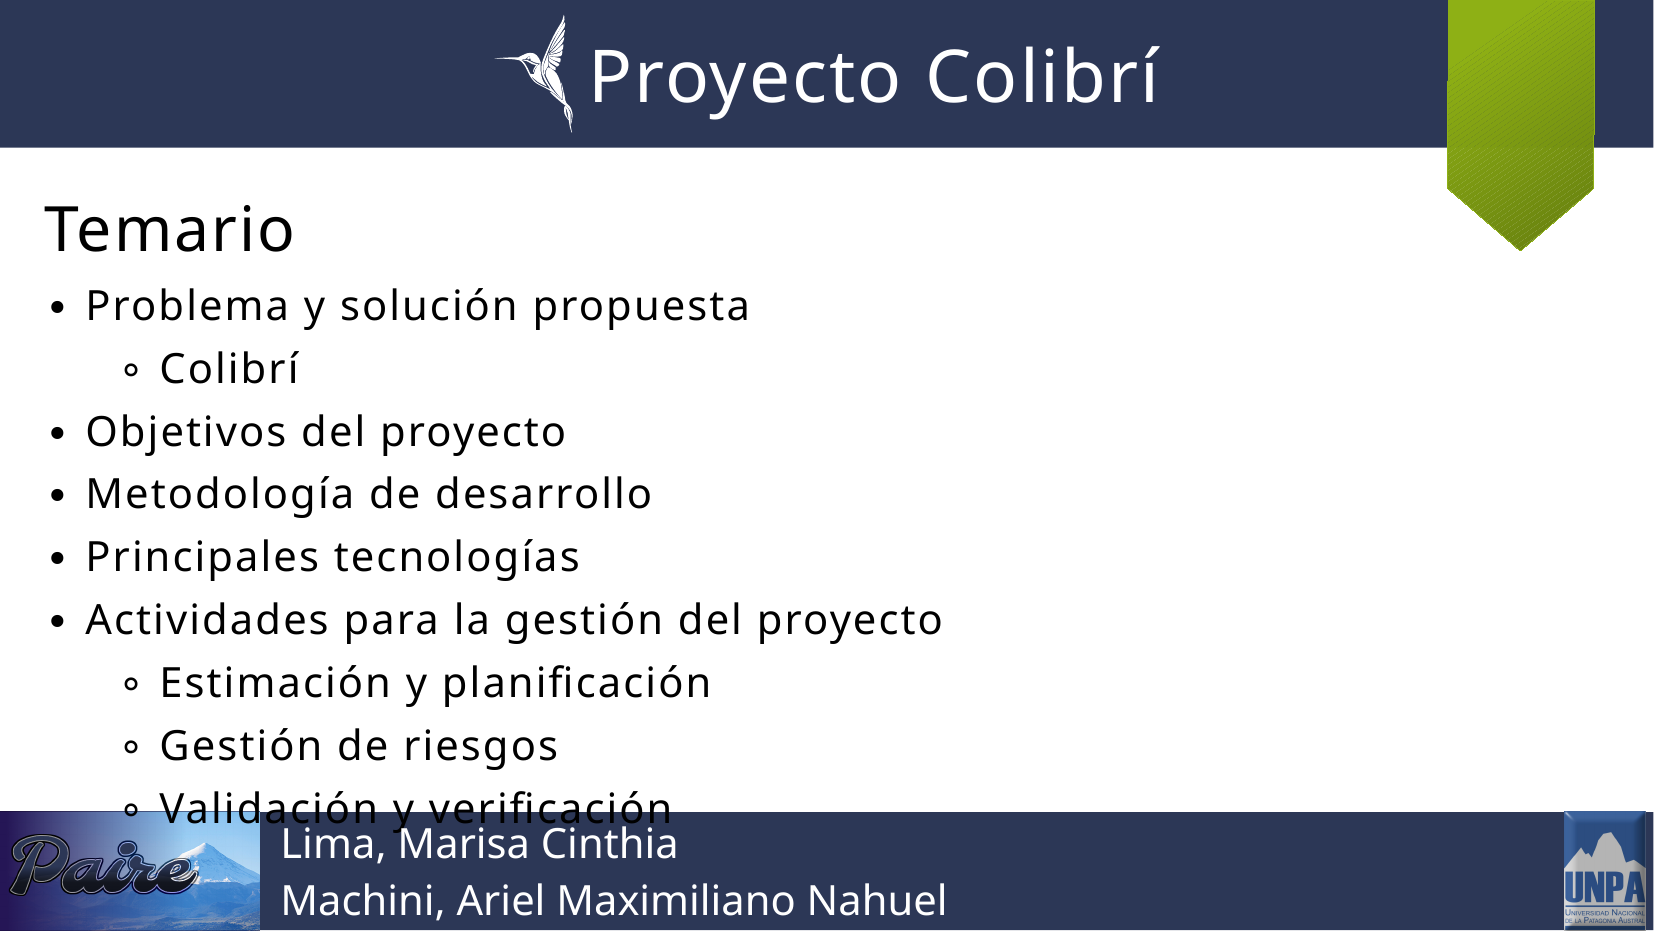

Proyecto Colibrí
Temario
∙ Problema y solución propuesta
	∘ Colibrí
∙ Objetivos del proyecto
∙ Metodología de desarrollo
∙ Principales tecnologías
∙ Actividades para la gestión del proyecto
	∘ Estimación y planificación
	∘ Gestión de riesgos
	∘ Validación y verificación
Lima, Marisa Cinthia
Machini, Ariel Maximiliano Nahuel